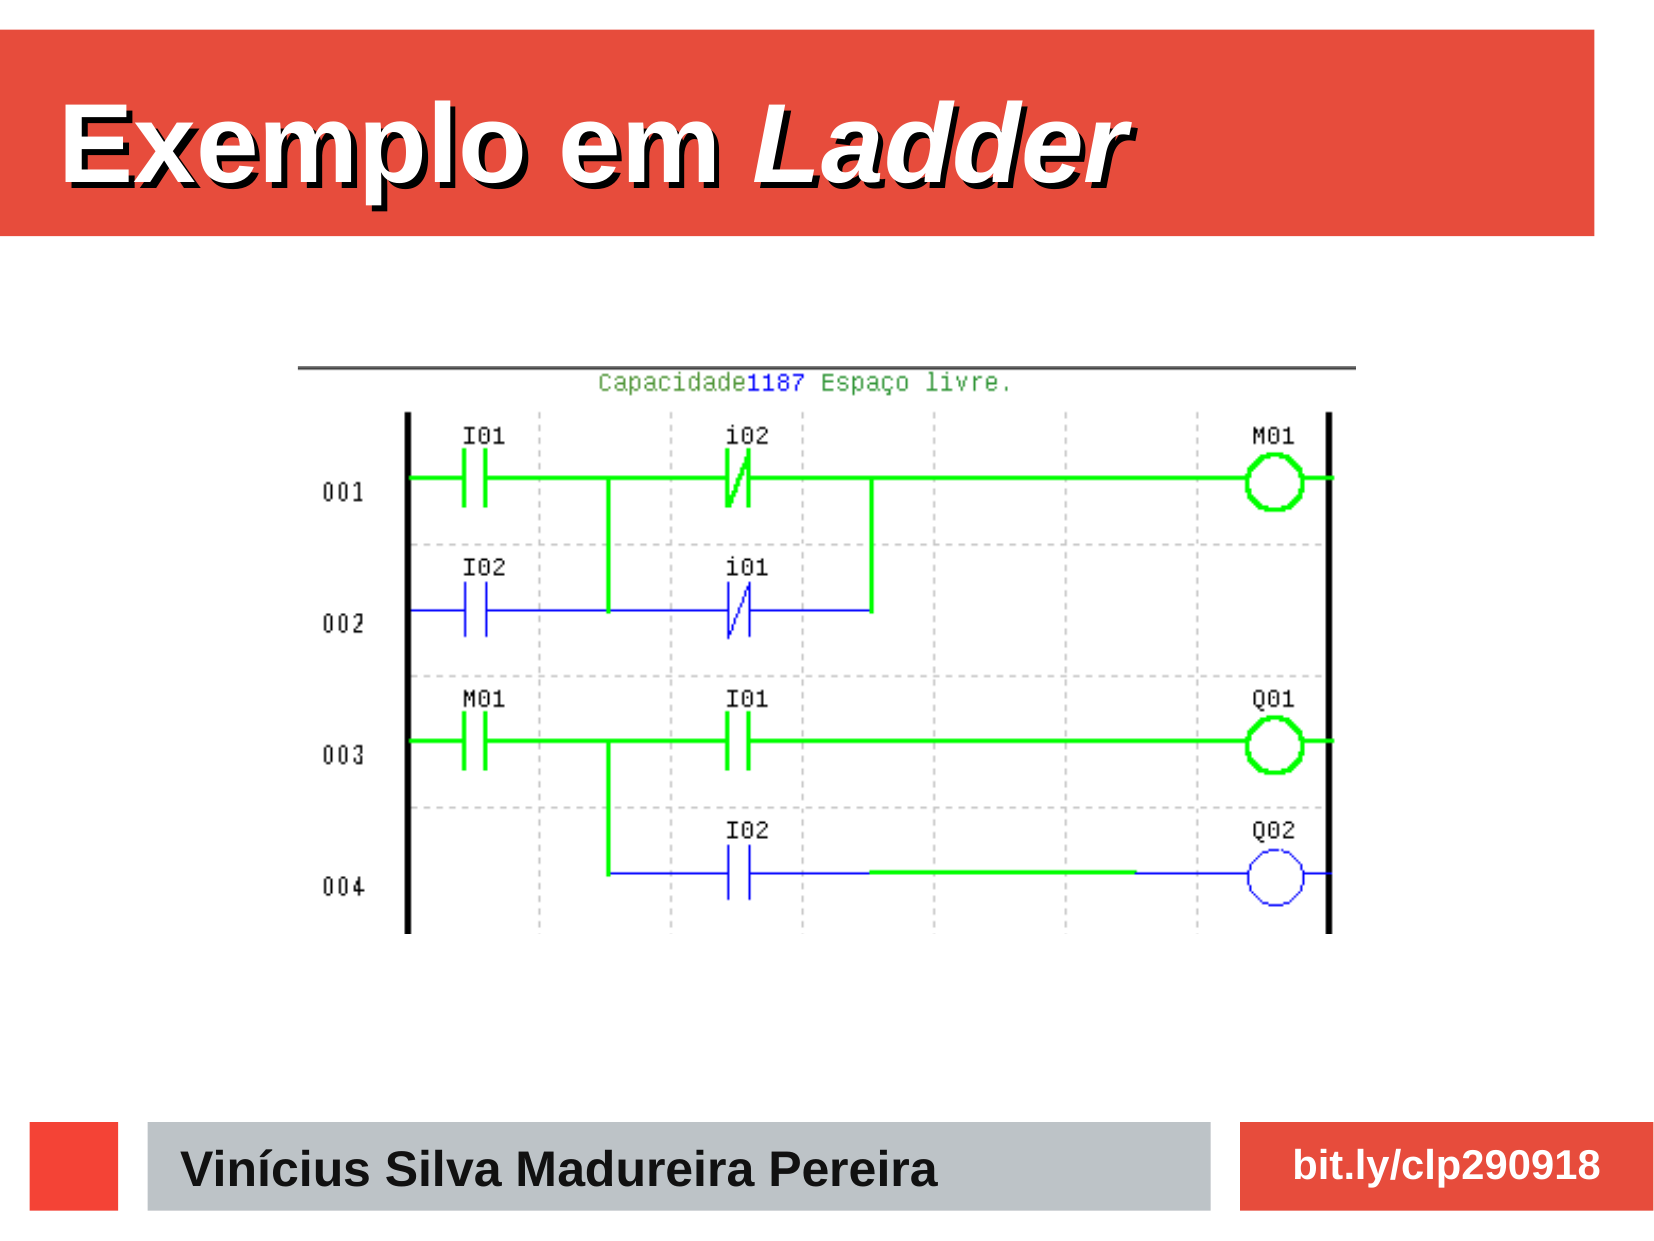

# Exemplo em Ladder
Vinícius Silva Madureira Pereira
bit.ly/clp290918